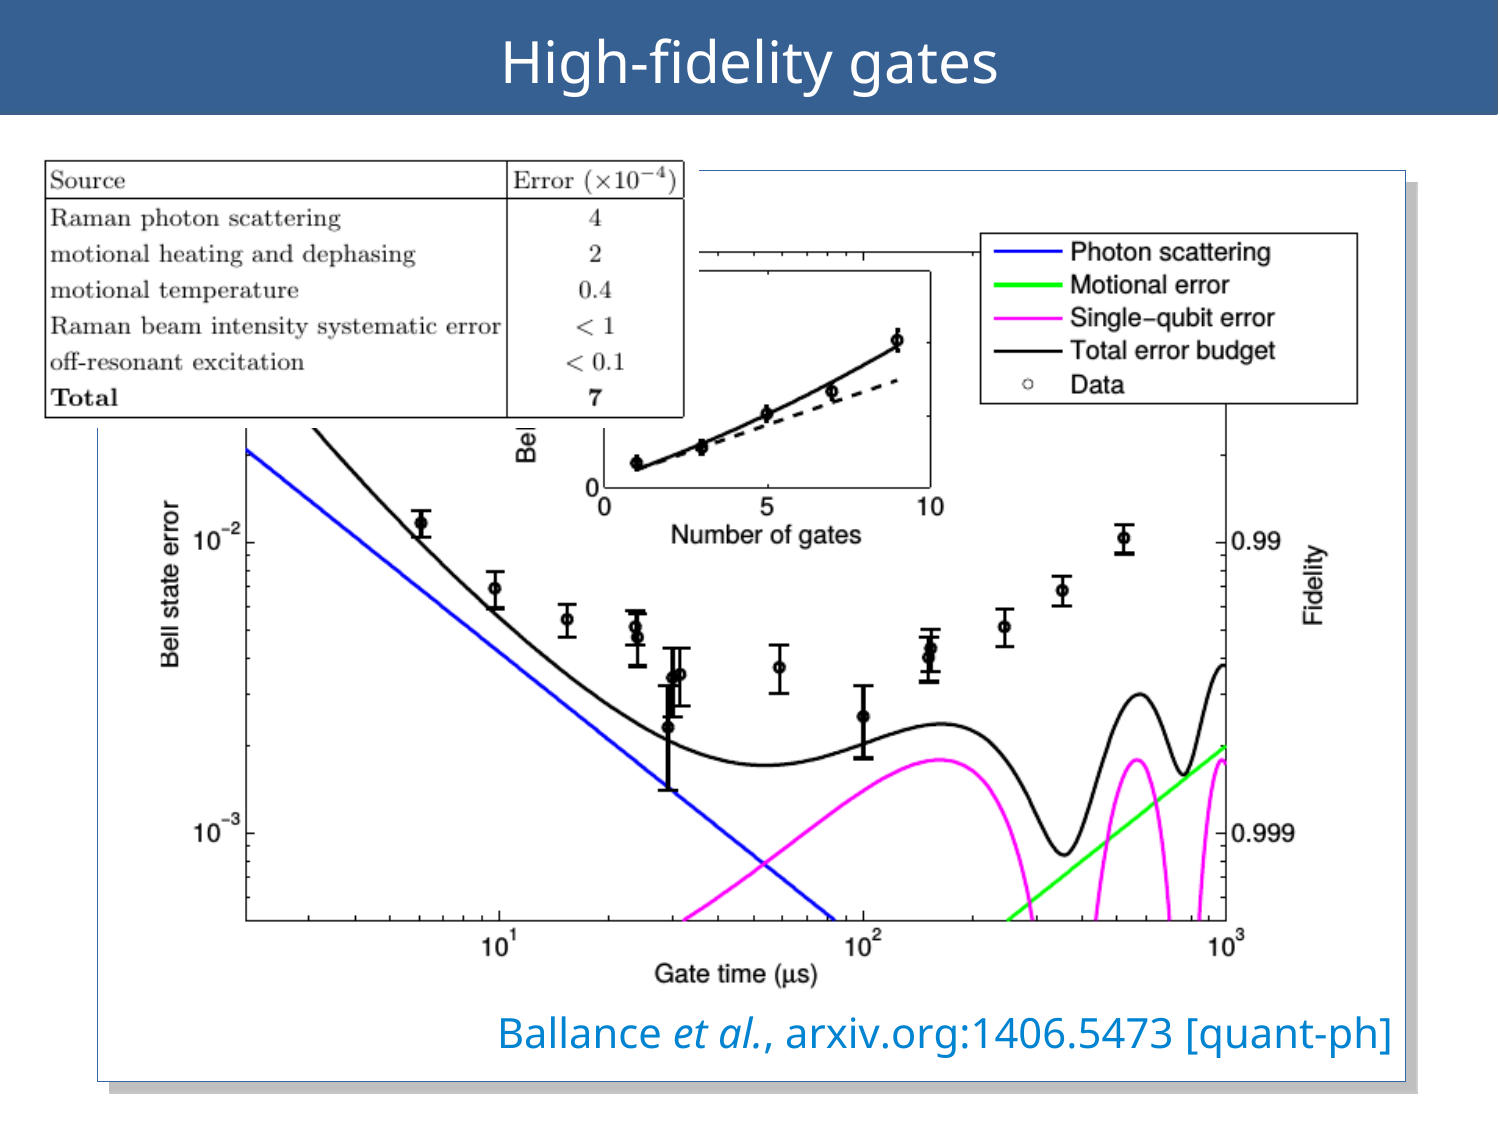

High-fidelity gates
Ballance et al., arxiv.org:1406.5473 [quant-ph]